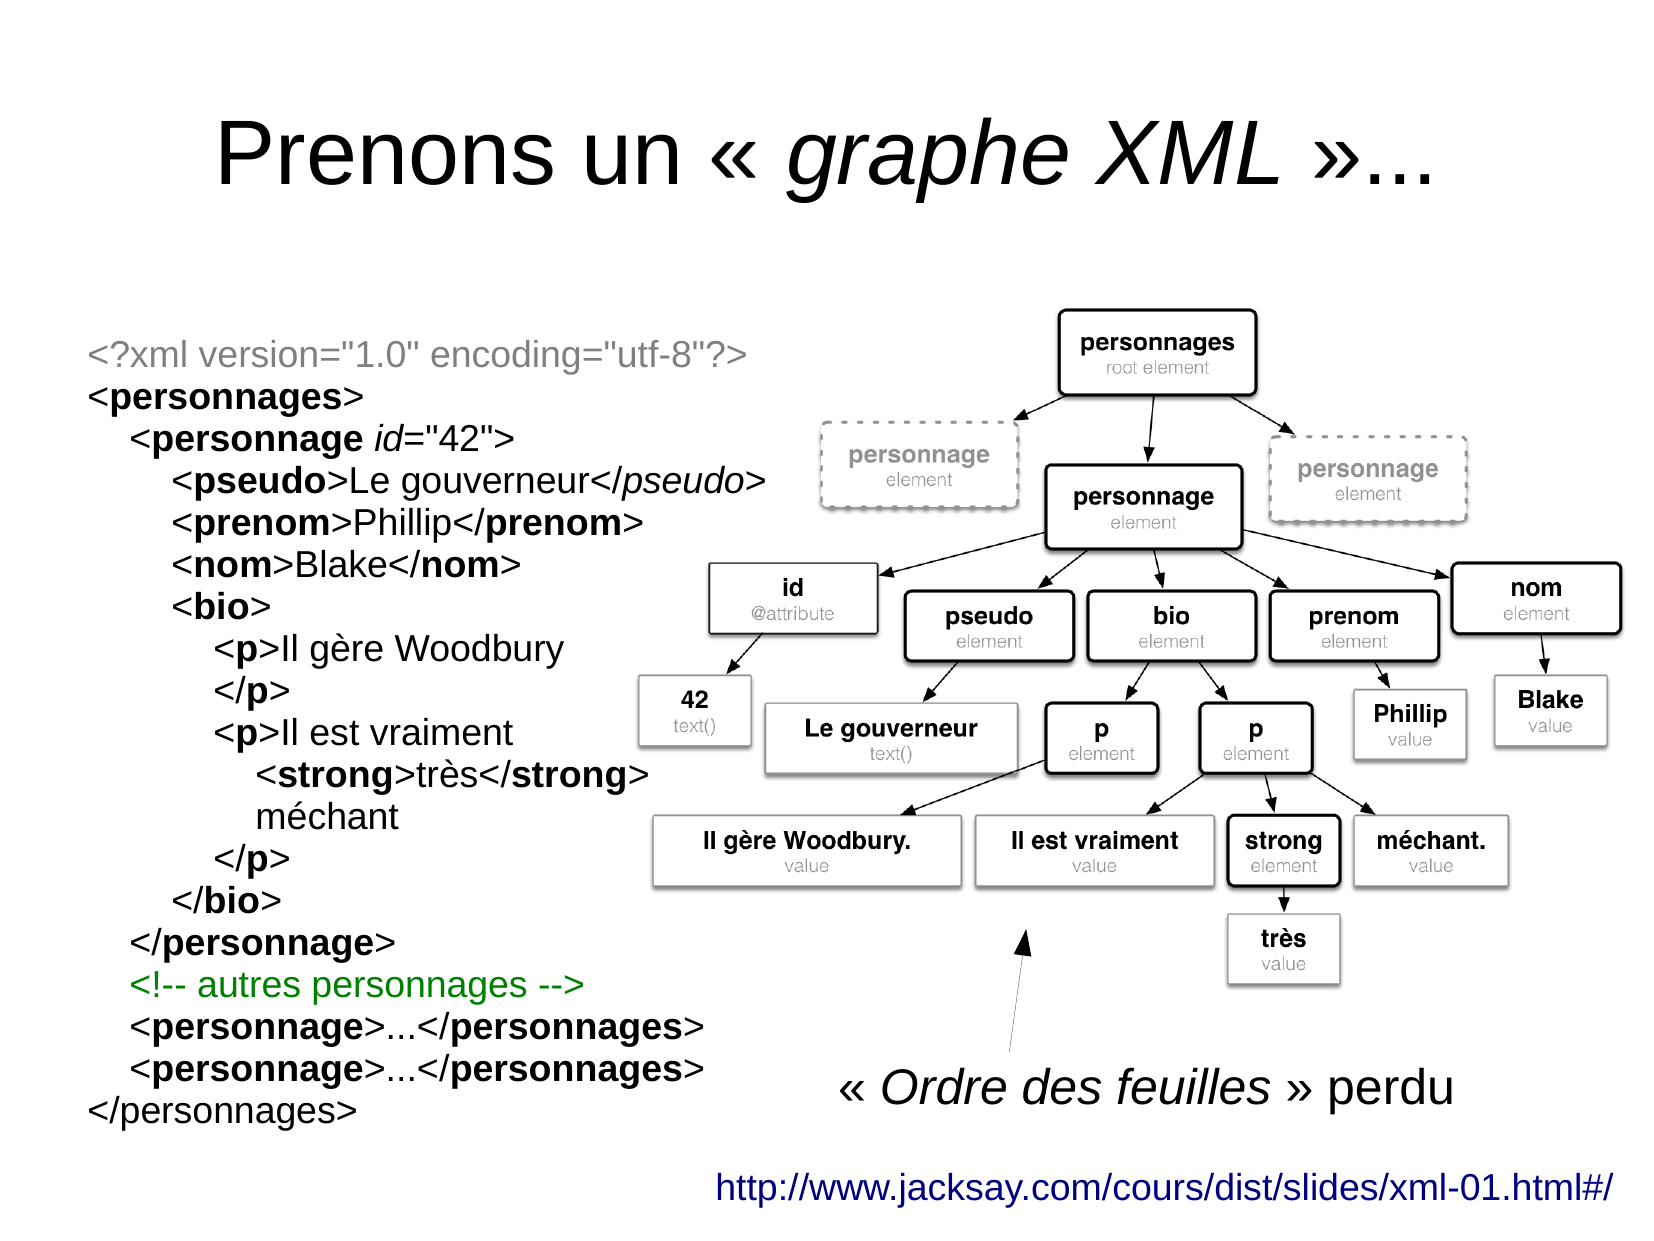

# Prenons un « graphe XML »...
<?xml version="1.0" encoding="utf-8"?>
<personnages>
 <personnage id="42">
 <pseudo>Le gouverneur</pseudo>
 <prenom>Phillip</prenom>
 <nom>Blake</nom>
 <bio>
 <p>Il gère Woodbury
 </p>
 <p>Il est vraiment
 <strong>très</strong>
 méchant
 </p>
 </bio>
 </personnage>
 <!-- autres personnages -->
 <personnage>...</personnages>
 <personnage>...</personnages>
</personnages>
« Ordre des feuilles » perdu
http://www.jacksay.com/cours/dist/slides/xml-01.html#/